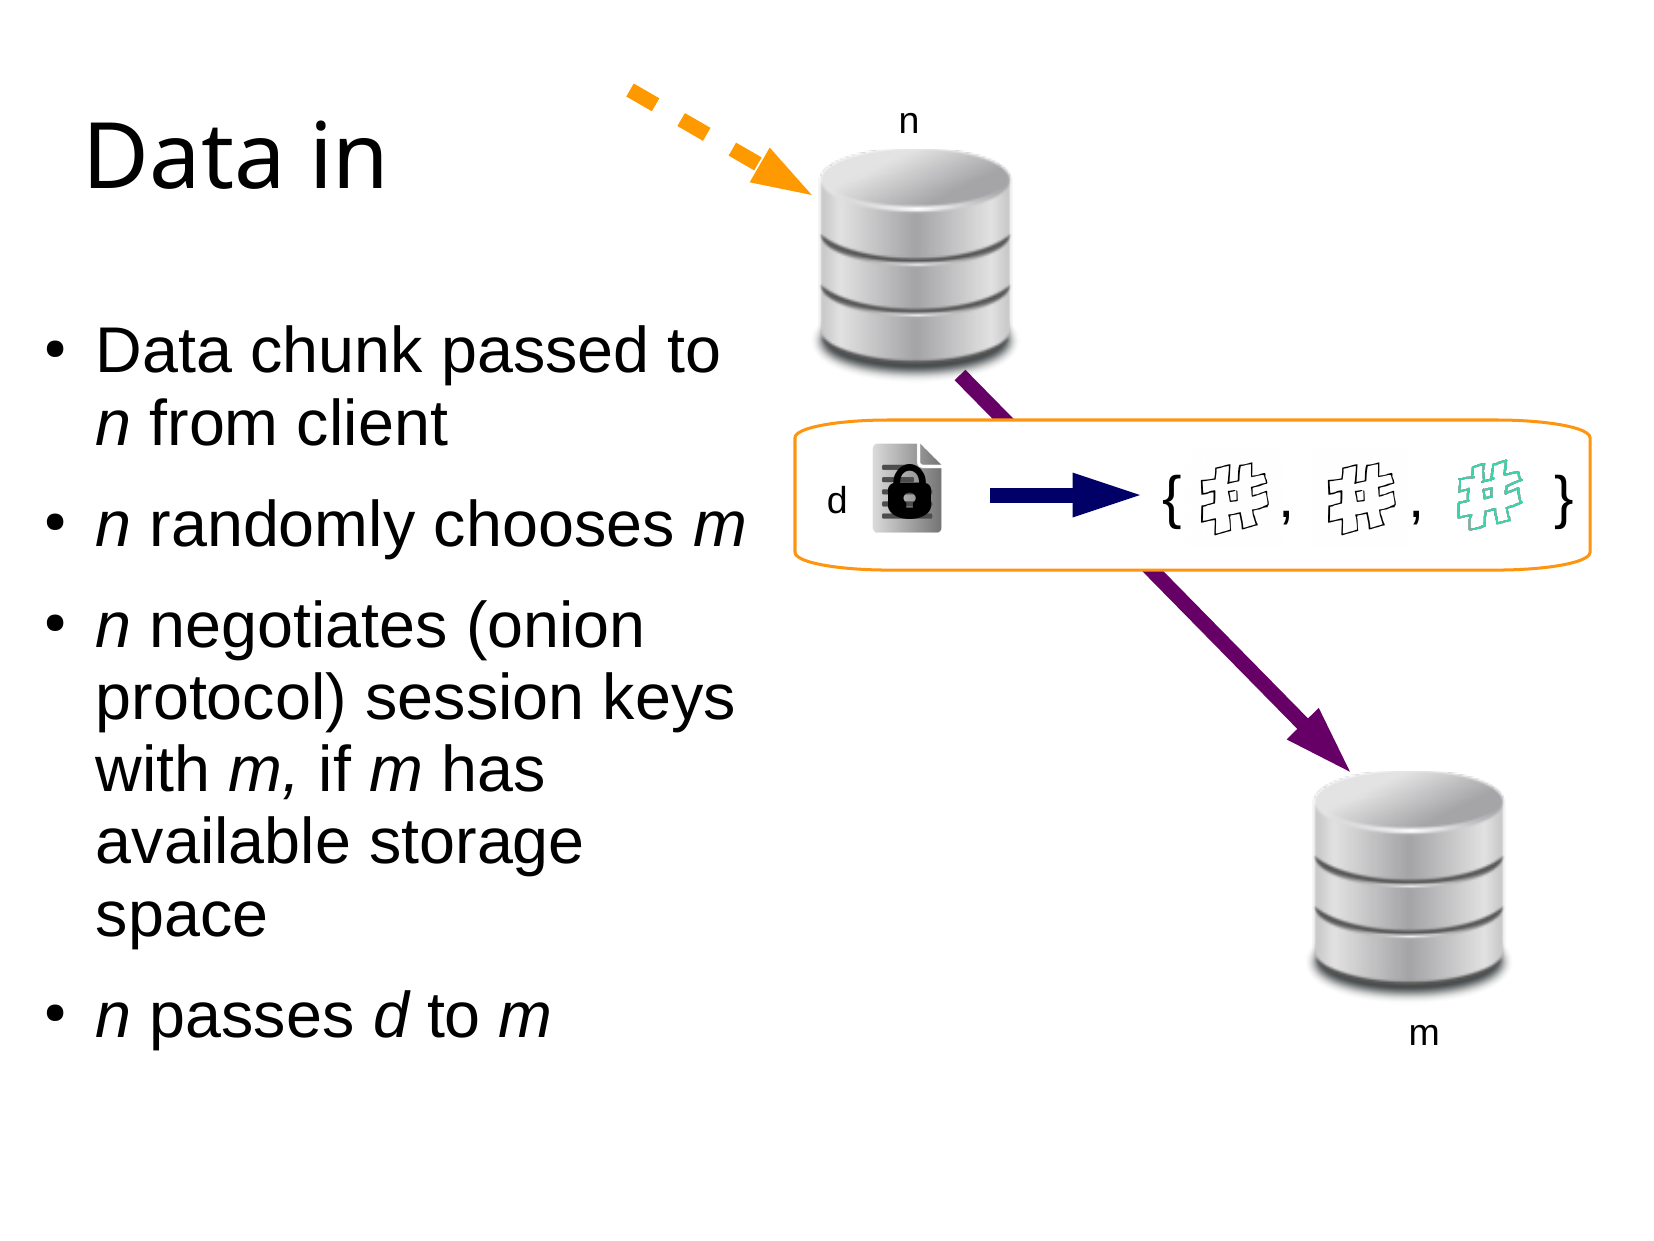

# Data in
n
Data chunk passed to n from client
n randomly chooses m
n negotiates (onion protocol) session keys with m, if m has available storage space
n passes d to m
{ , , }
d
m